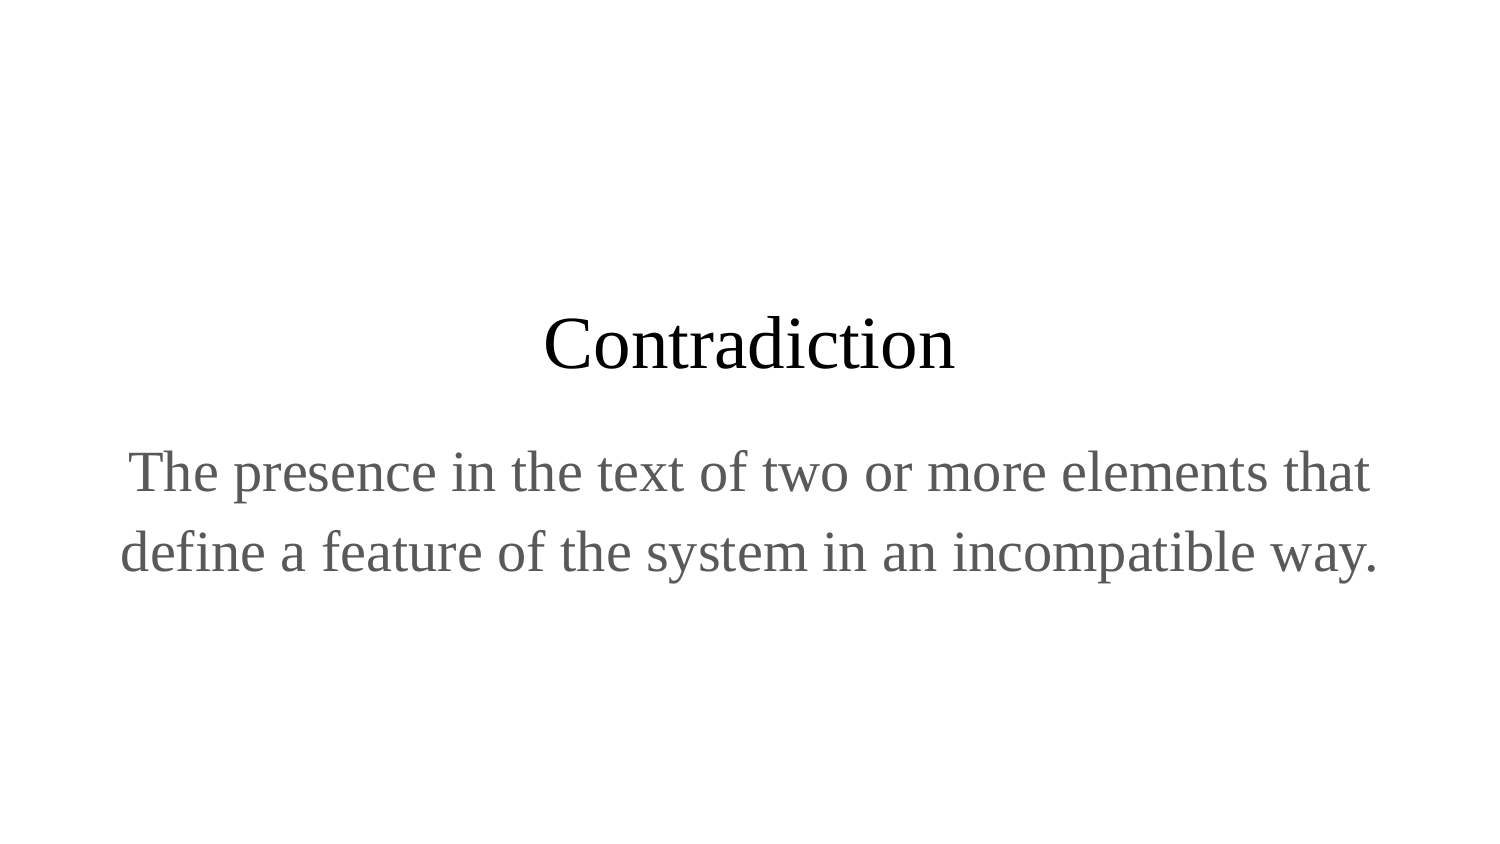

# Contradiction
The presence in the text of two or more elements that define a feature of the system in an incompatible way.